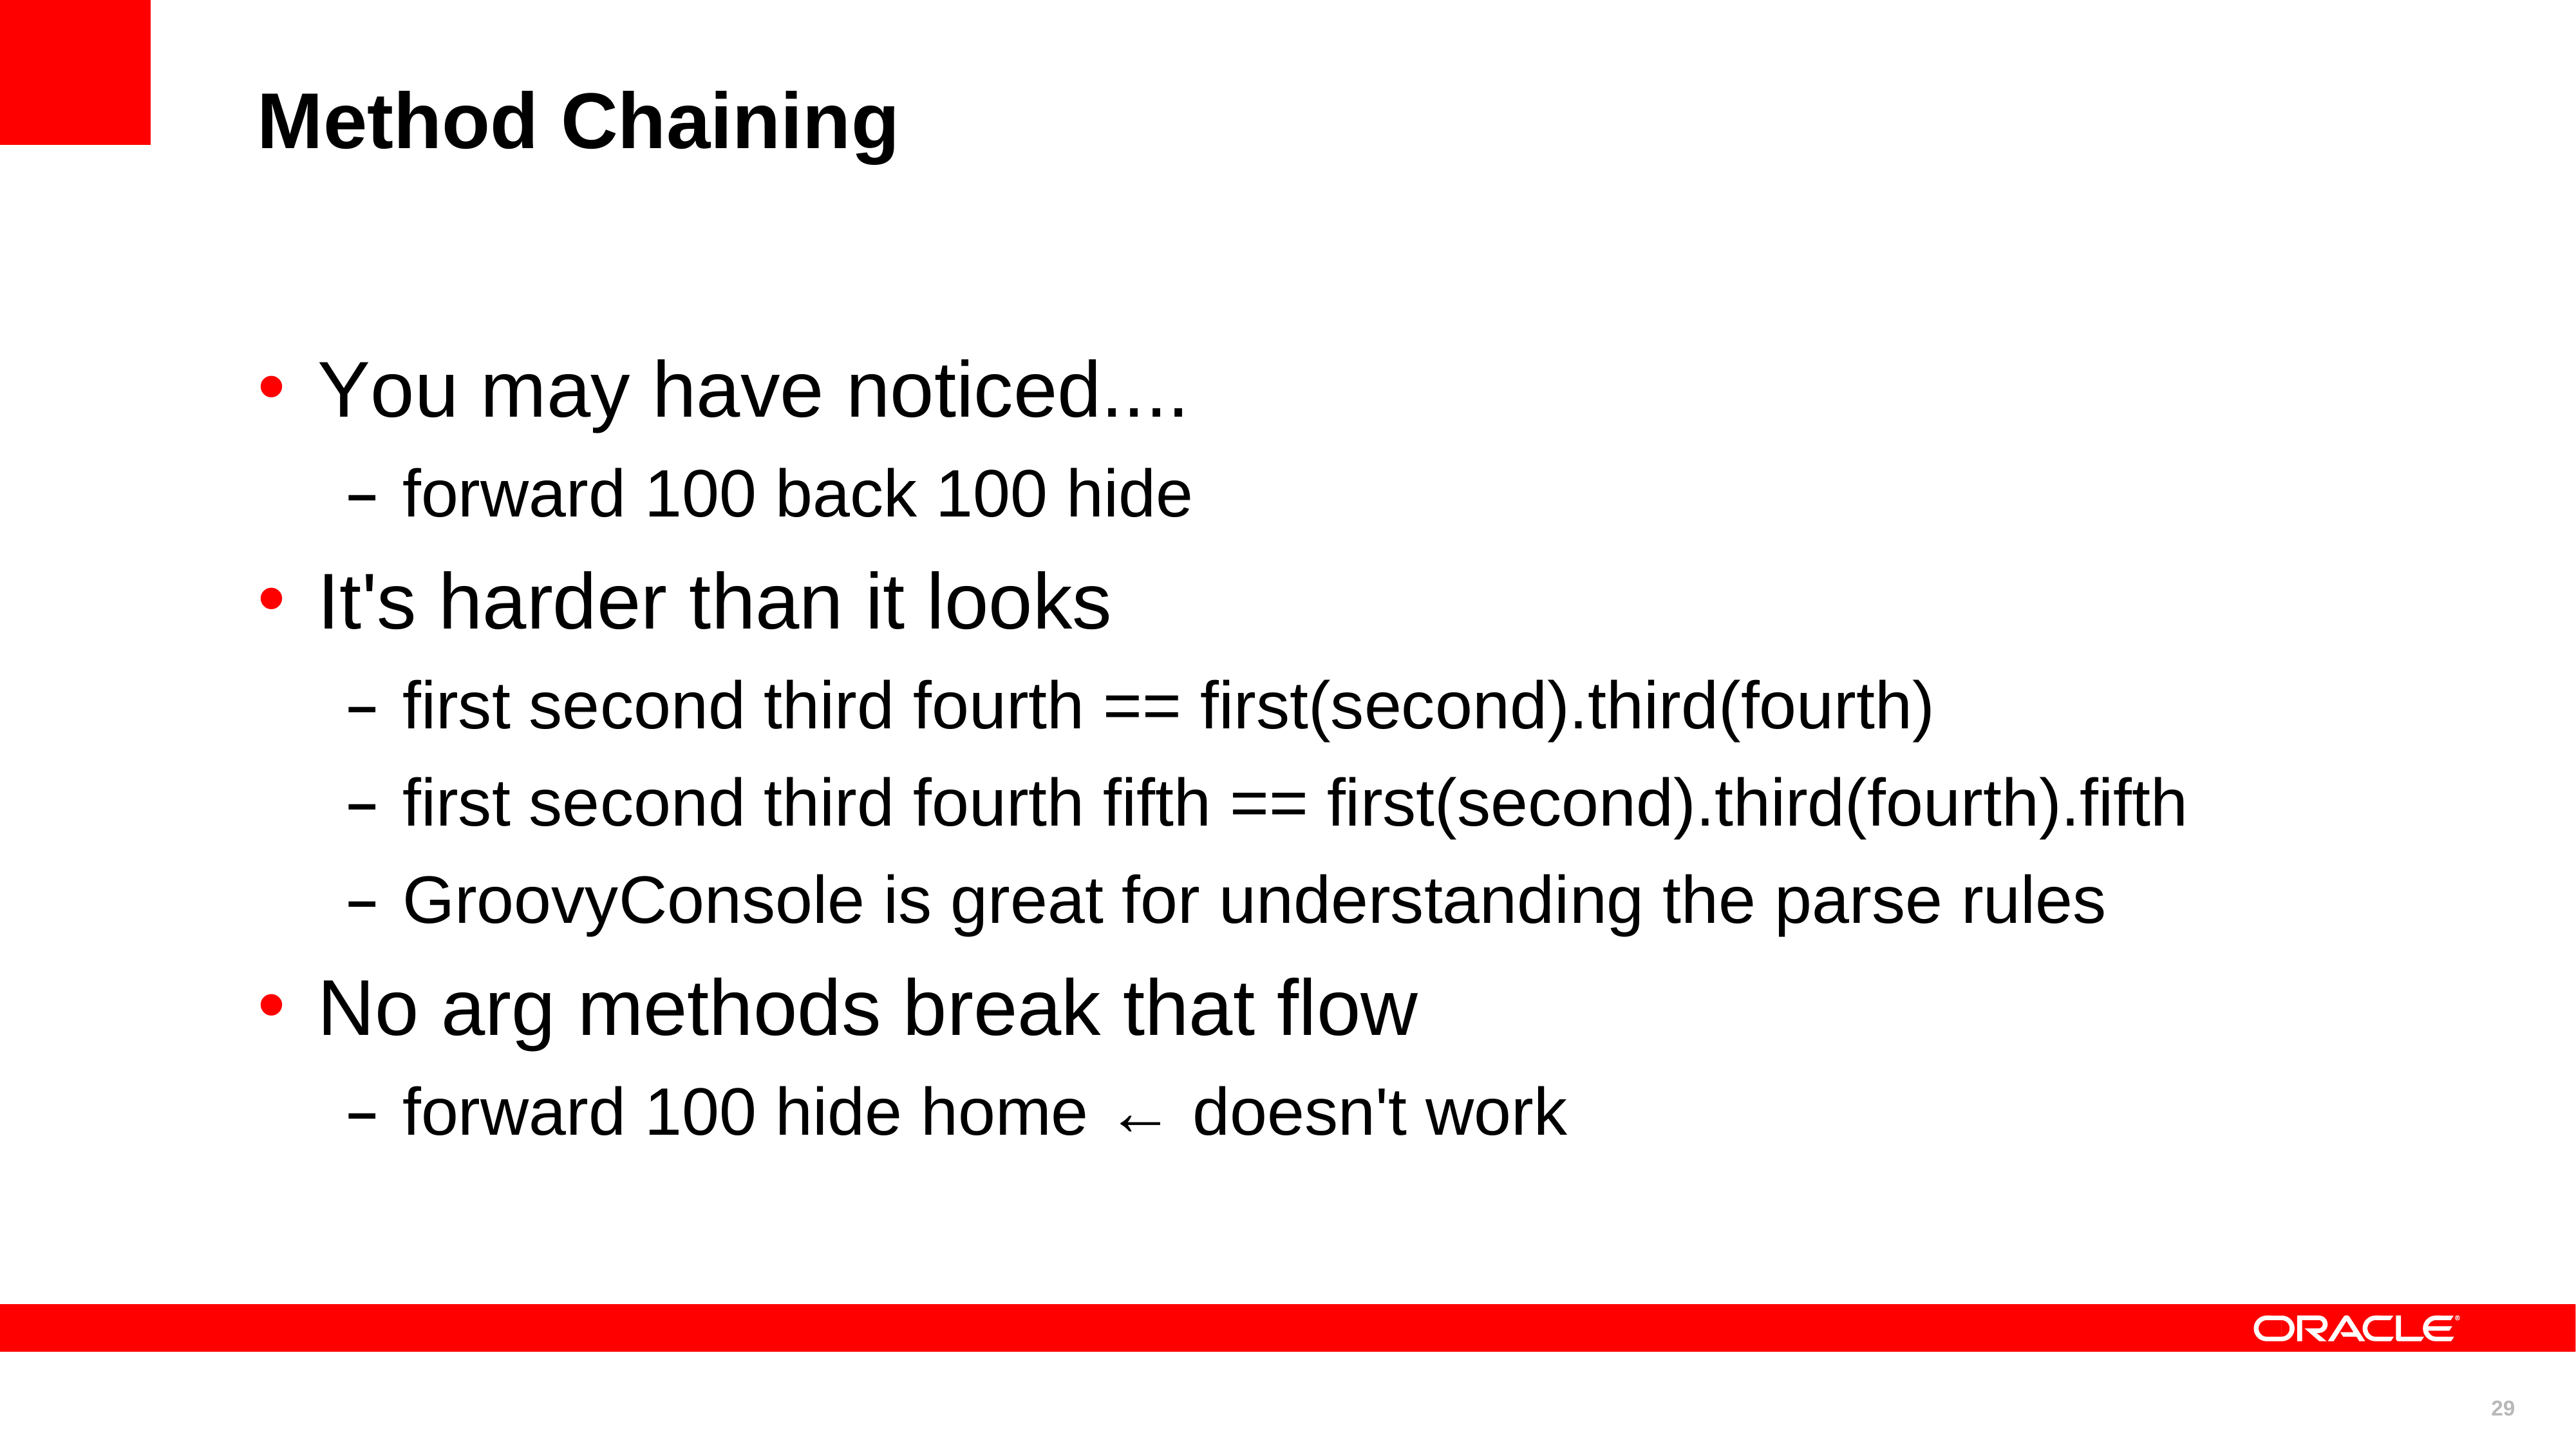

# Method Chaining
You may have noticed....
forward 100 back 100 hide
It's harder than it looks
first second third fourth == first(second).third(fourth)
first second third fourth fifth == first(second).third(fourth).fifth
GroovyConsole is great for understanding the parse rules
No arg methods break that flow
forward 100 hide home ← doesn't work